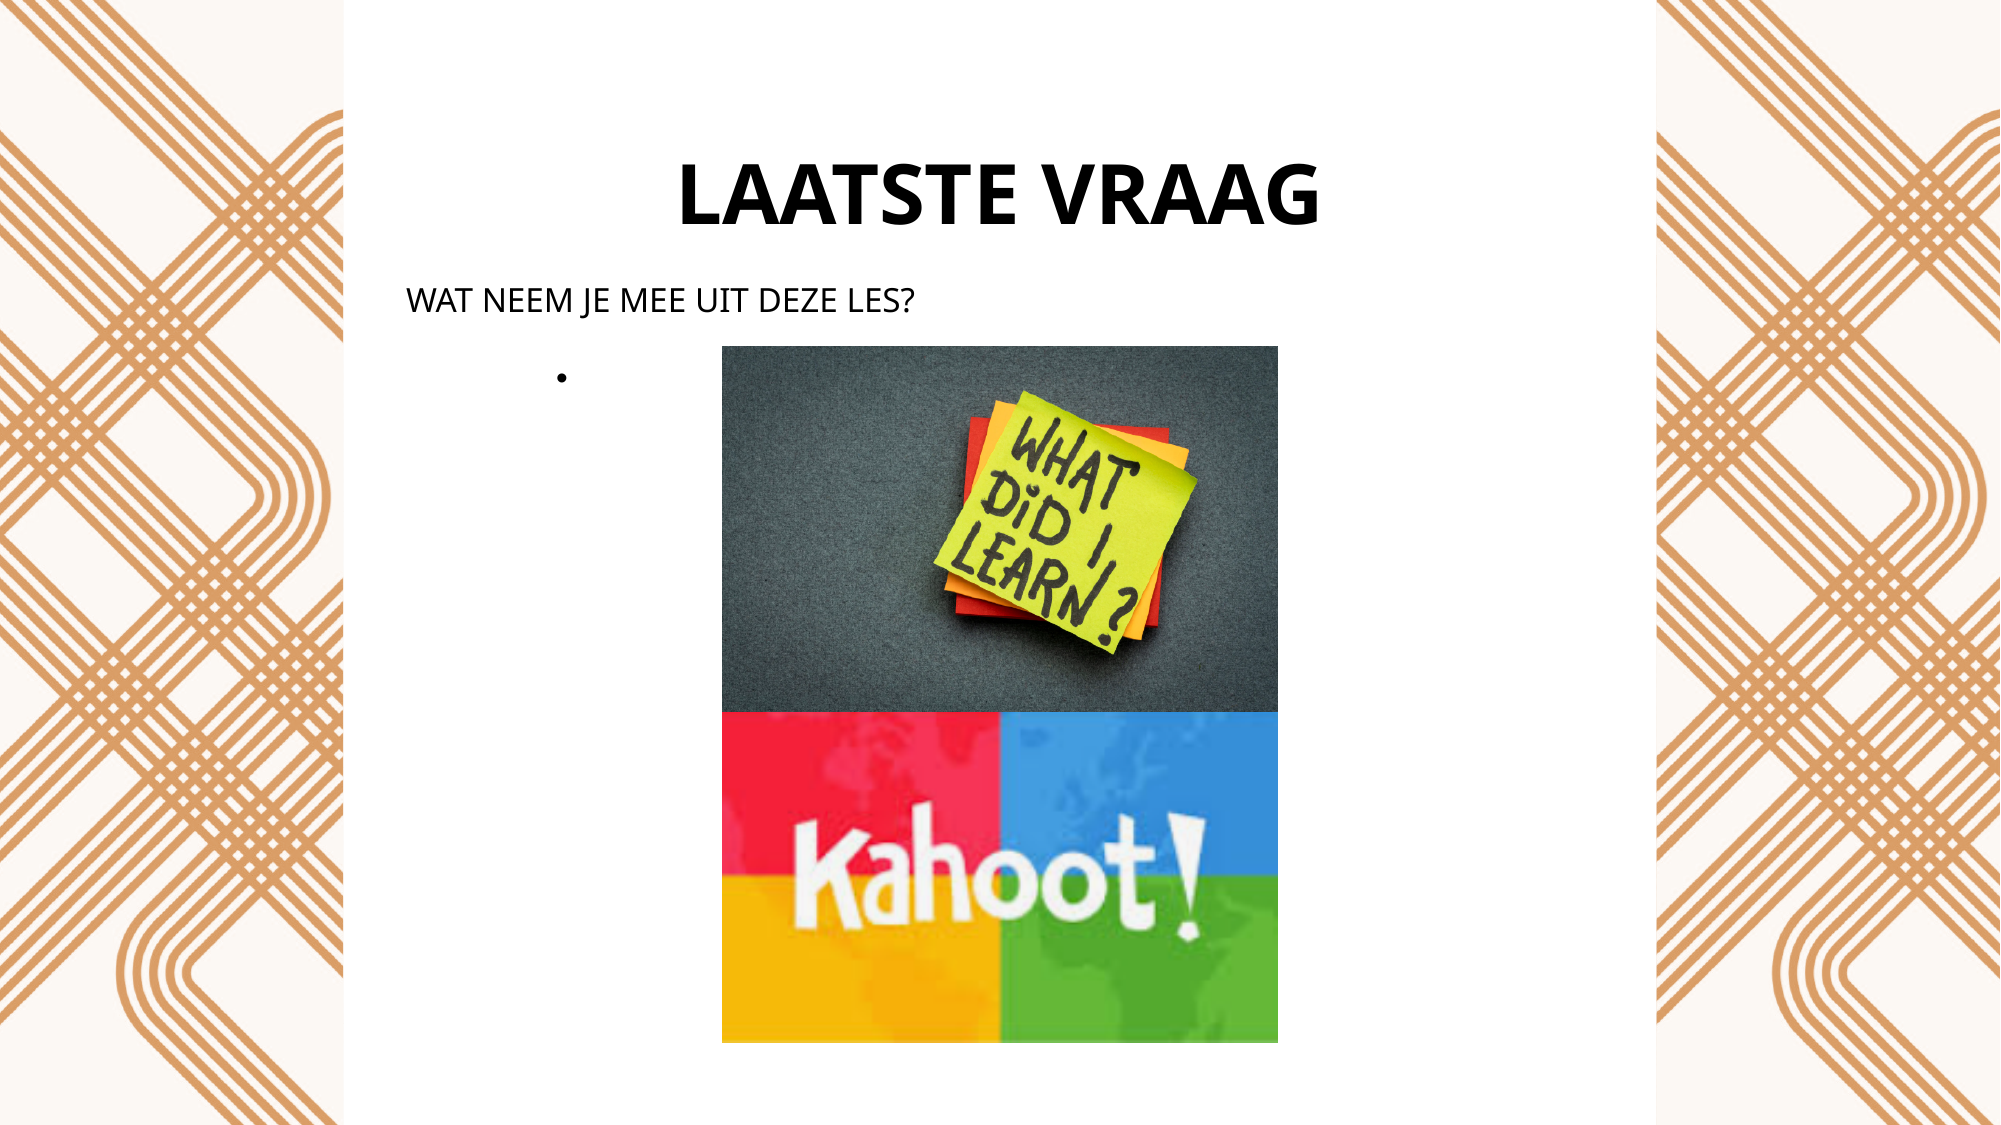

# LAATSTE VRAAG
WAT NEEM JE MEE UIT DEZE LES?